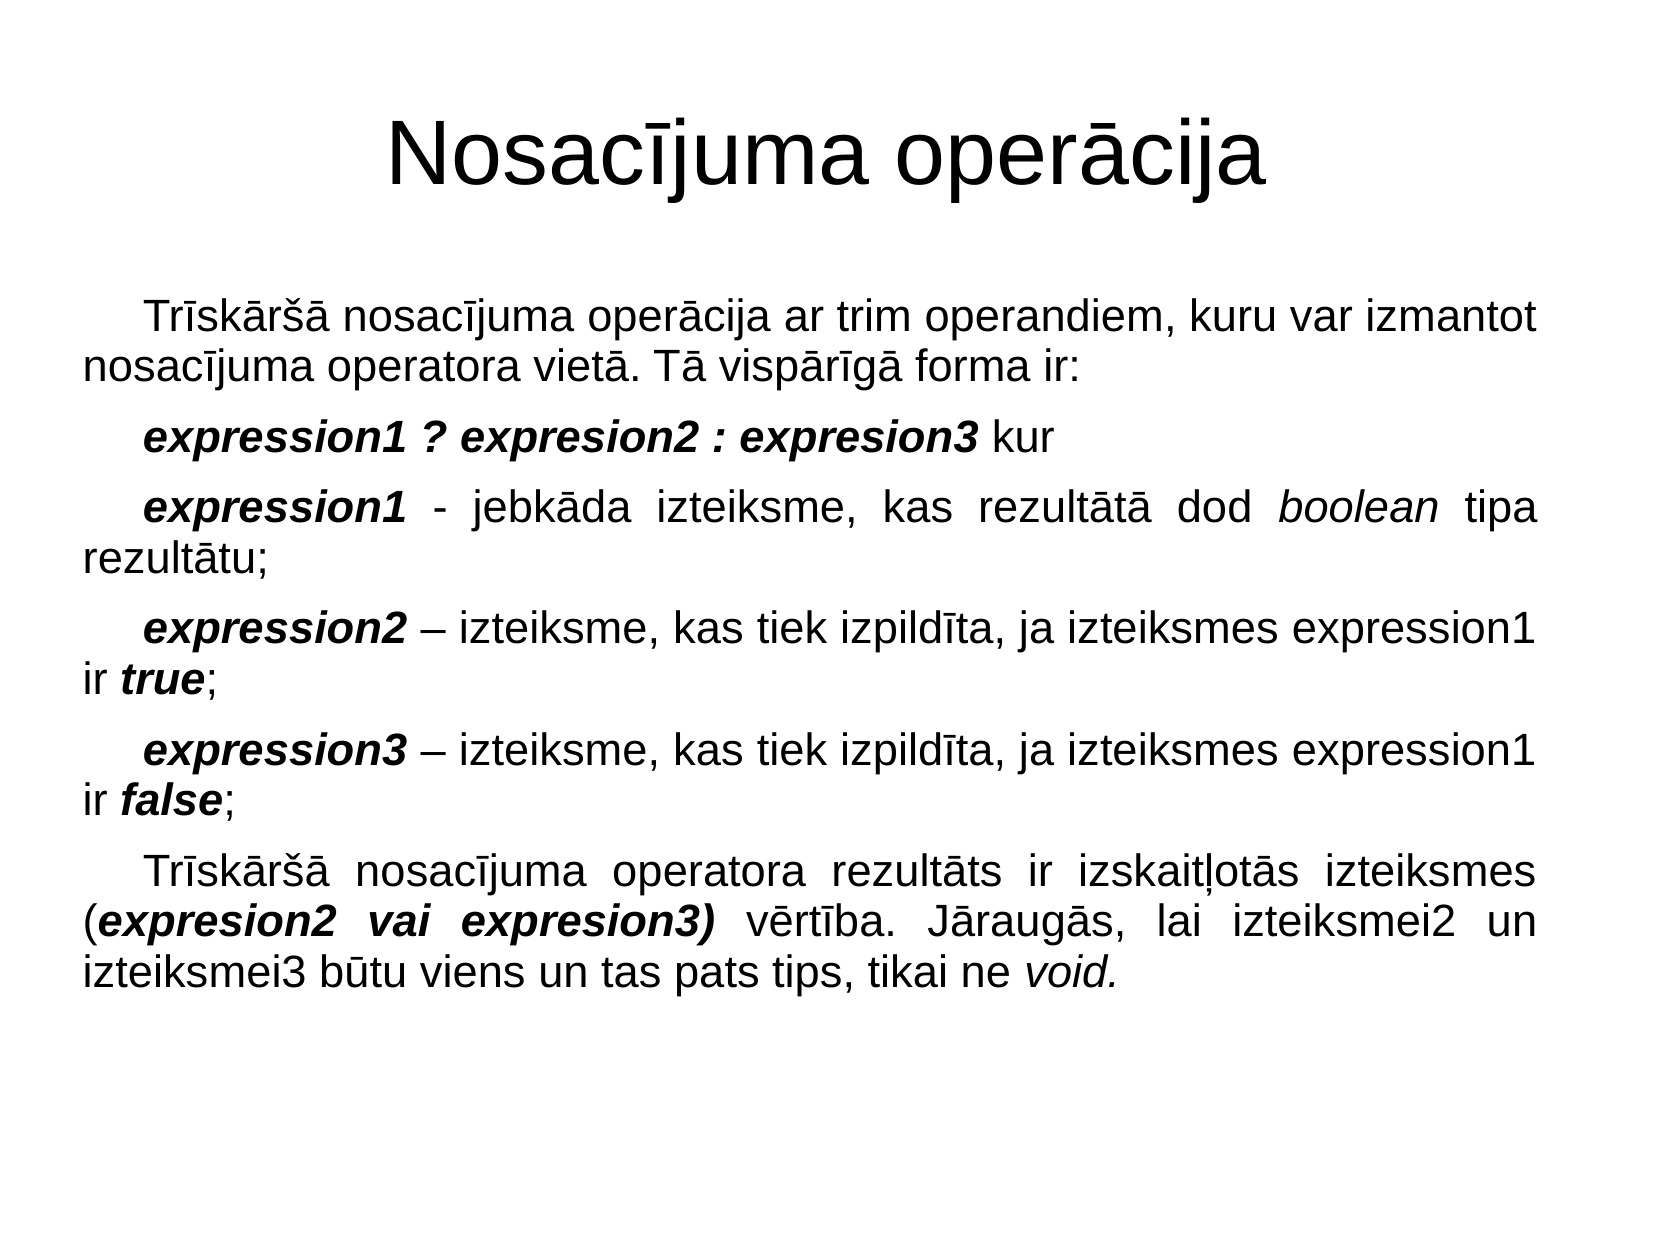

# Nosacījuma operācija
Trīskāršā nosacījuma operācija ar trim operandiem, kuru var izmantot nosacījuma operatora vietā. Tā vispārīgā forma ir:
expression1 ? expresion2 : expresion3 kur
expression1 - jebkāda izteiksme, kas rezultātā dod boolean tipa rezultātu;
expression2 – izteiksme, kas tiek izpildīta, ja izteiksmes expression1 ir true;
expression3 – izteiksme, kas tiek izpildīta, ja izteiksmes expression1 ir false;
Trīskāršā nosacījuma operatora rezultāts ir izskaitļotās izteiksmes (expresion2 vai expresion3) vērtība. Jāraugās, lai izteiksmei2 un izteiksmei3 būtu viens un tas pats tips, tikai ne void.